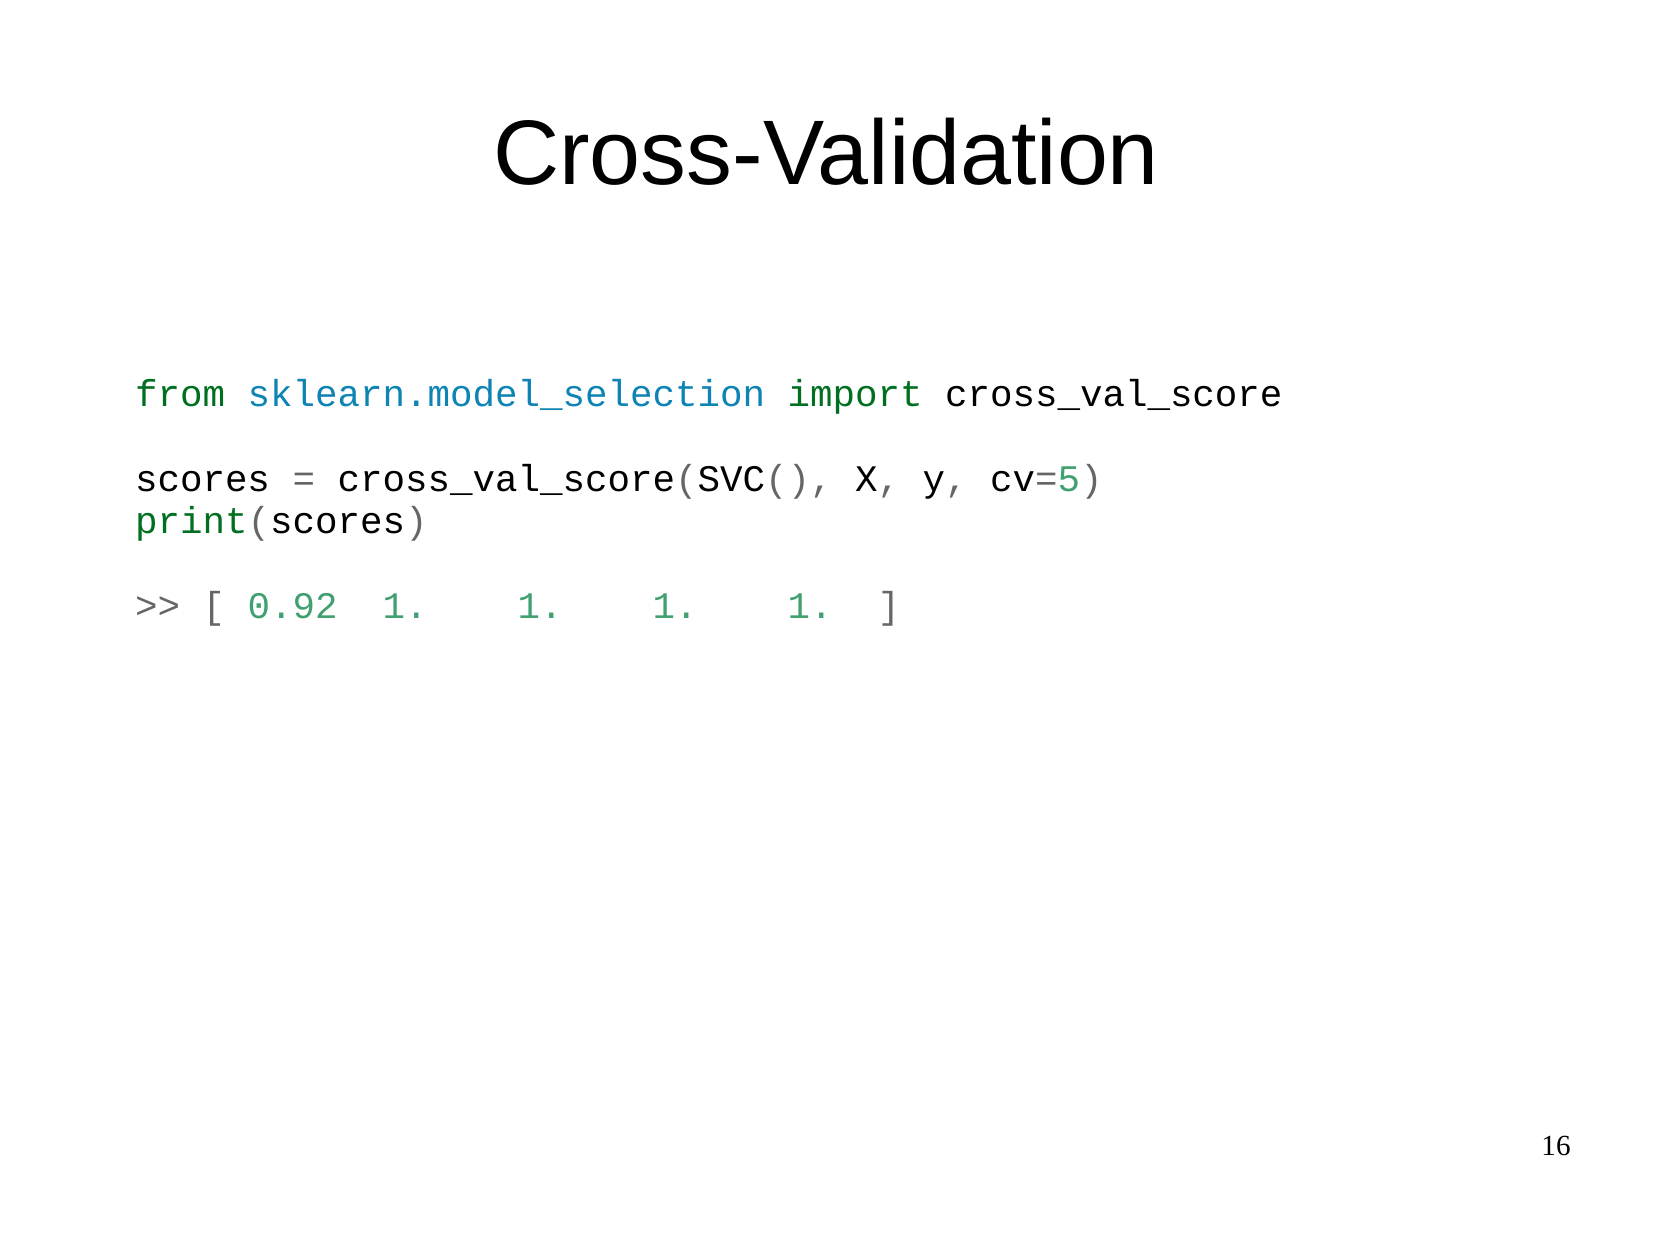

# Cross-Validation
from sklearn.model_selection import cross_val_score
scores = cross_val_score(SVC(), X, y, cv=5)
print(scores)
>> [ 0.92 1. 1. 1. 1. ]
16